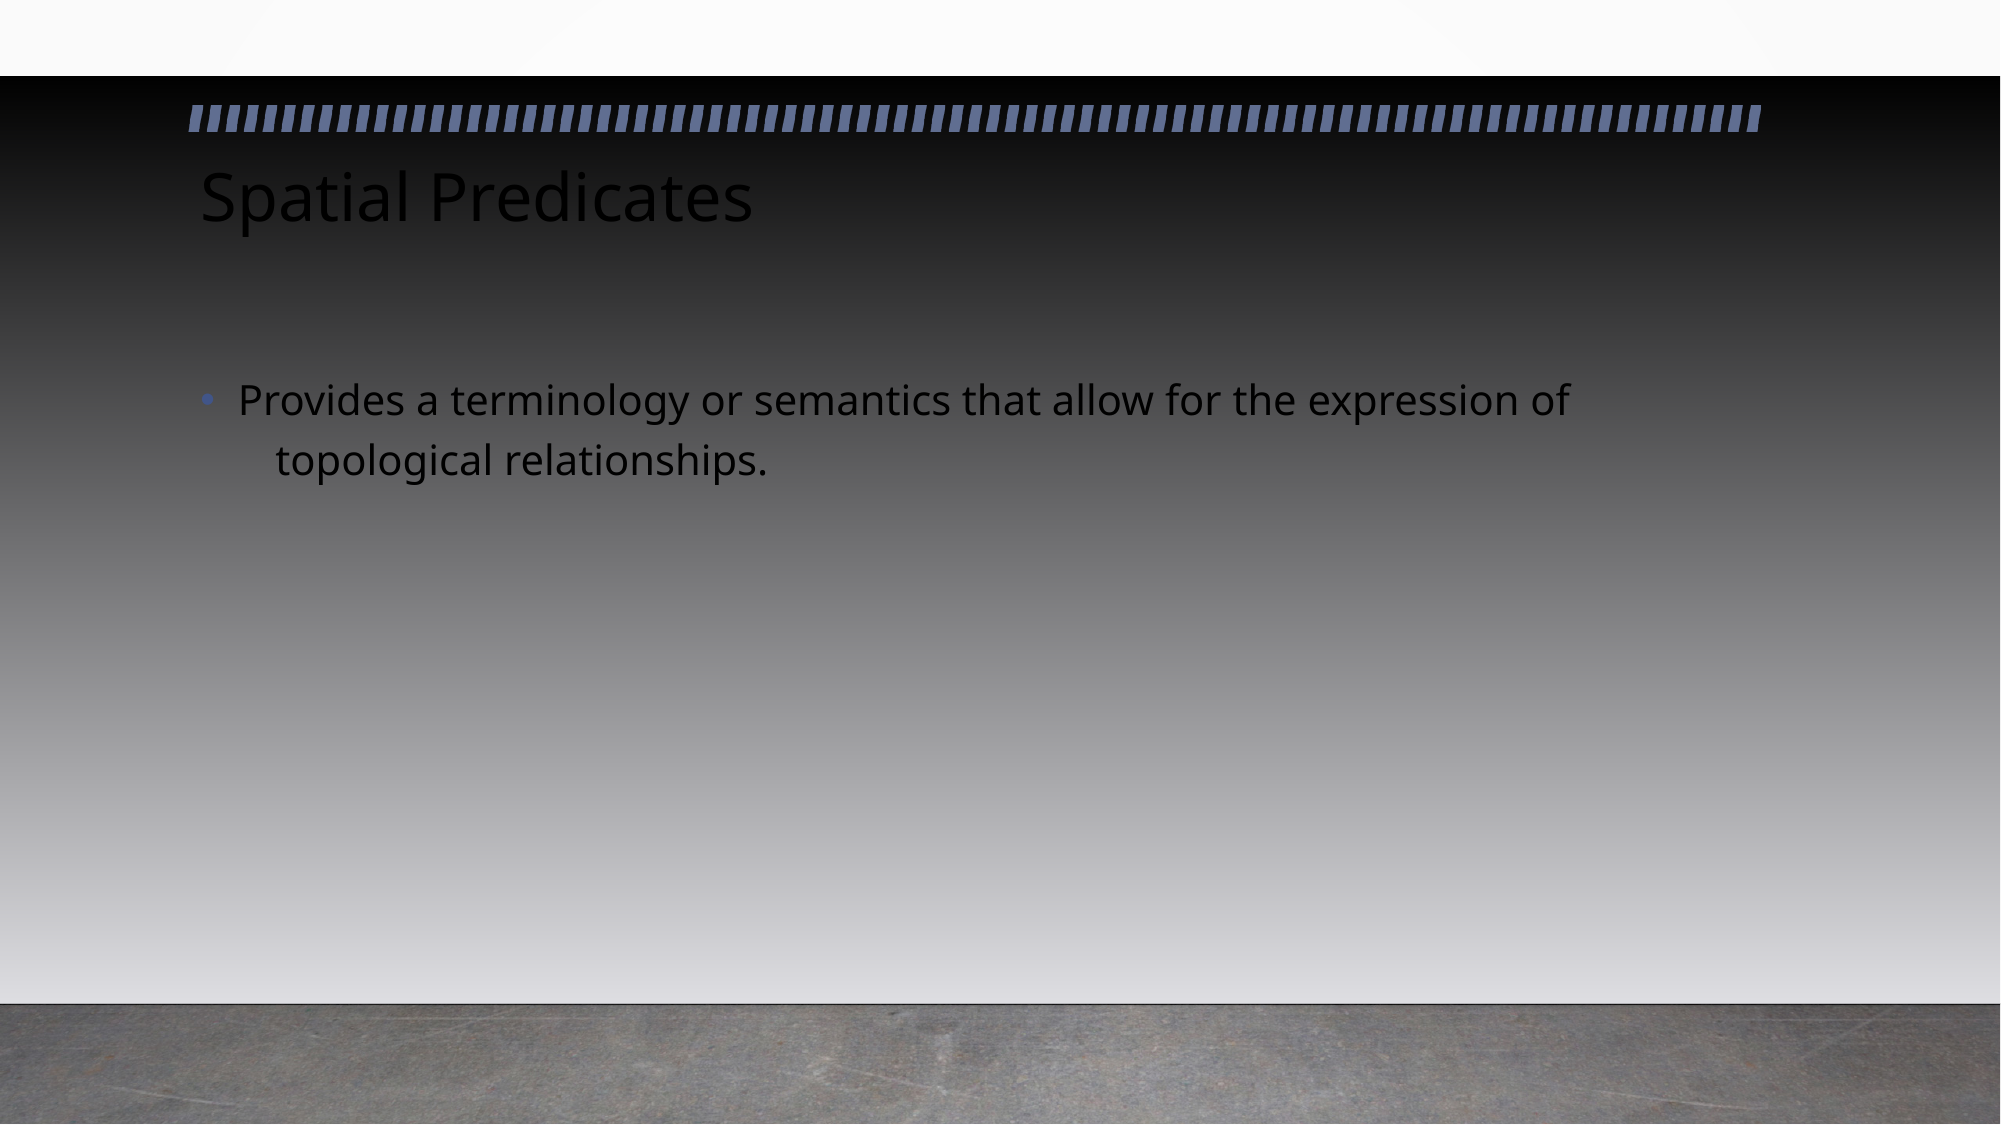

# Spatial Predicates
Provides a terminology or semantics that allow for the expression of topological relationships.